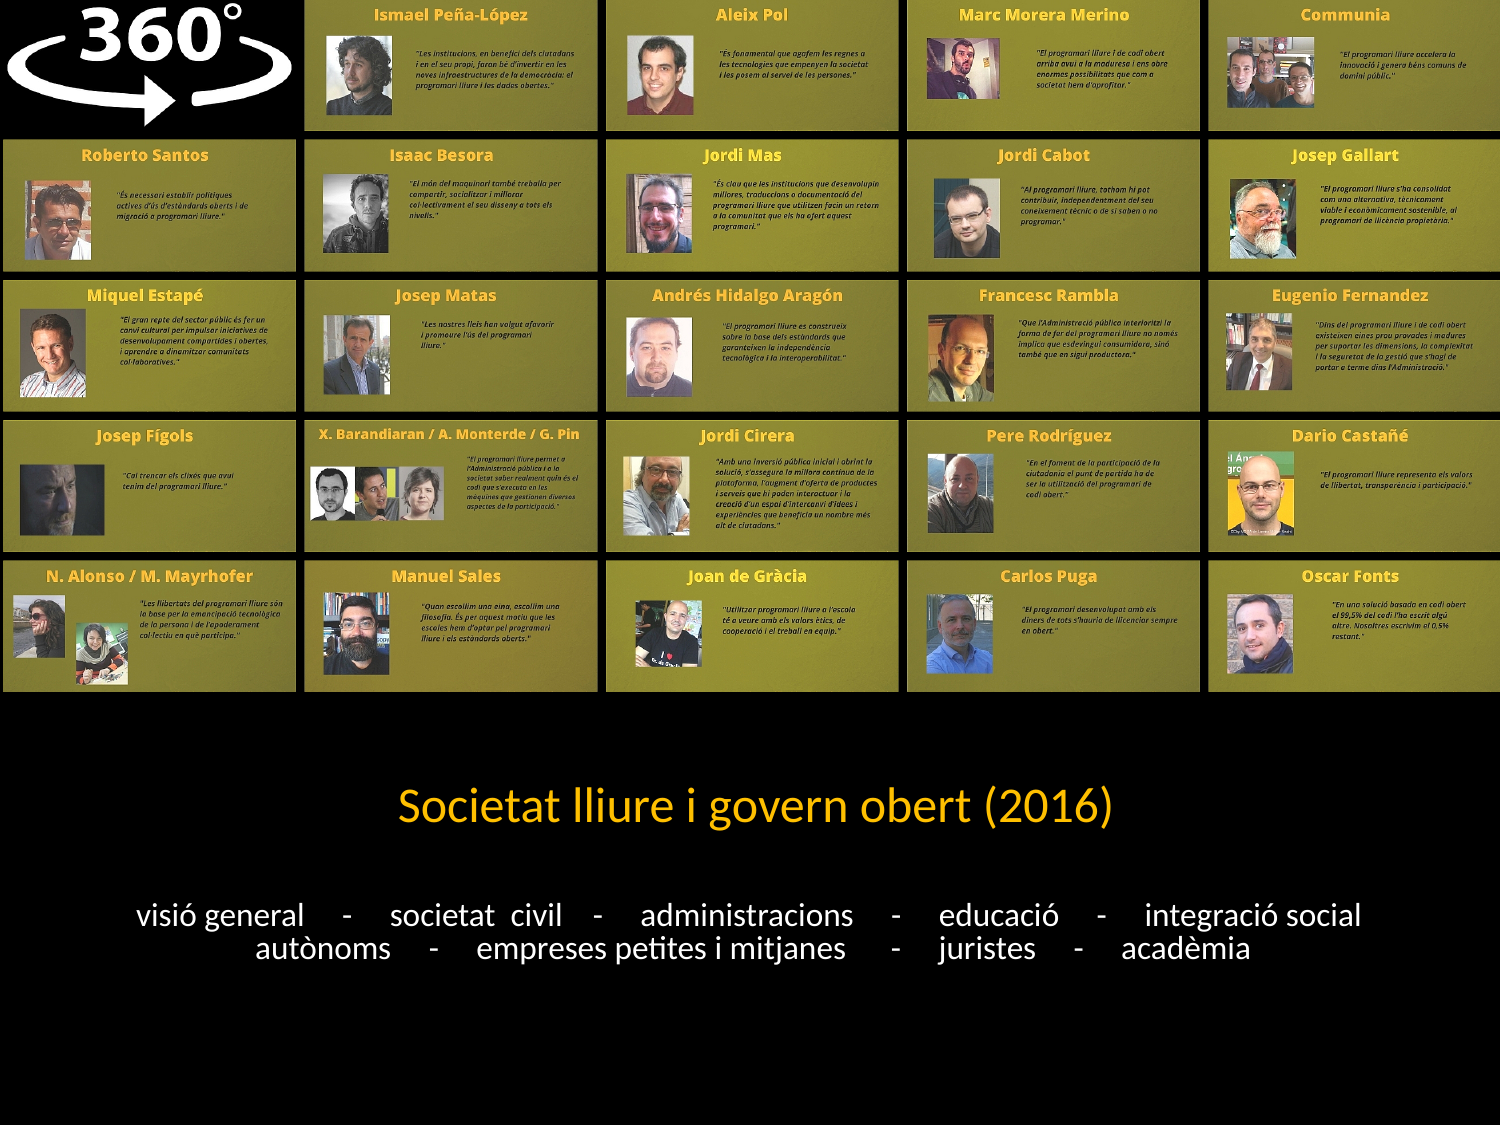

Societat lliure i govern obert (2016)
visió general - societat civil - administracions - educació - integració social
 autònoms - empreses petites i mitjanes - juristes - acadèmia